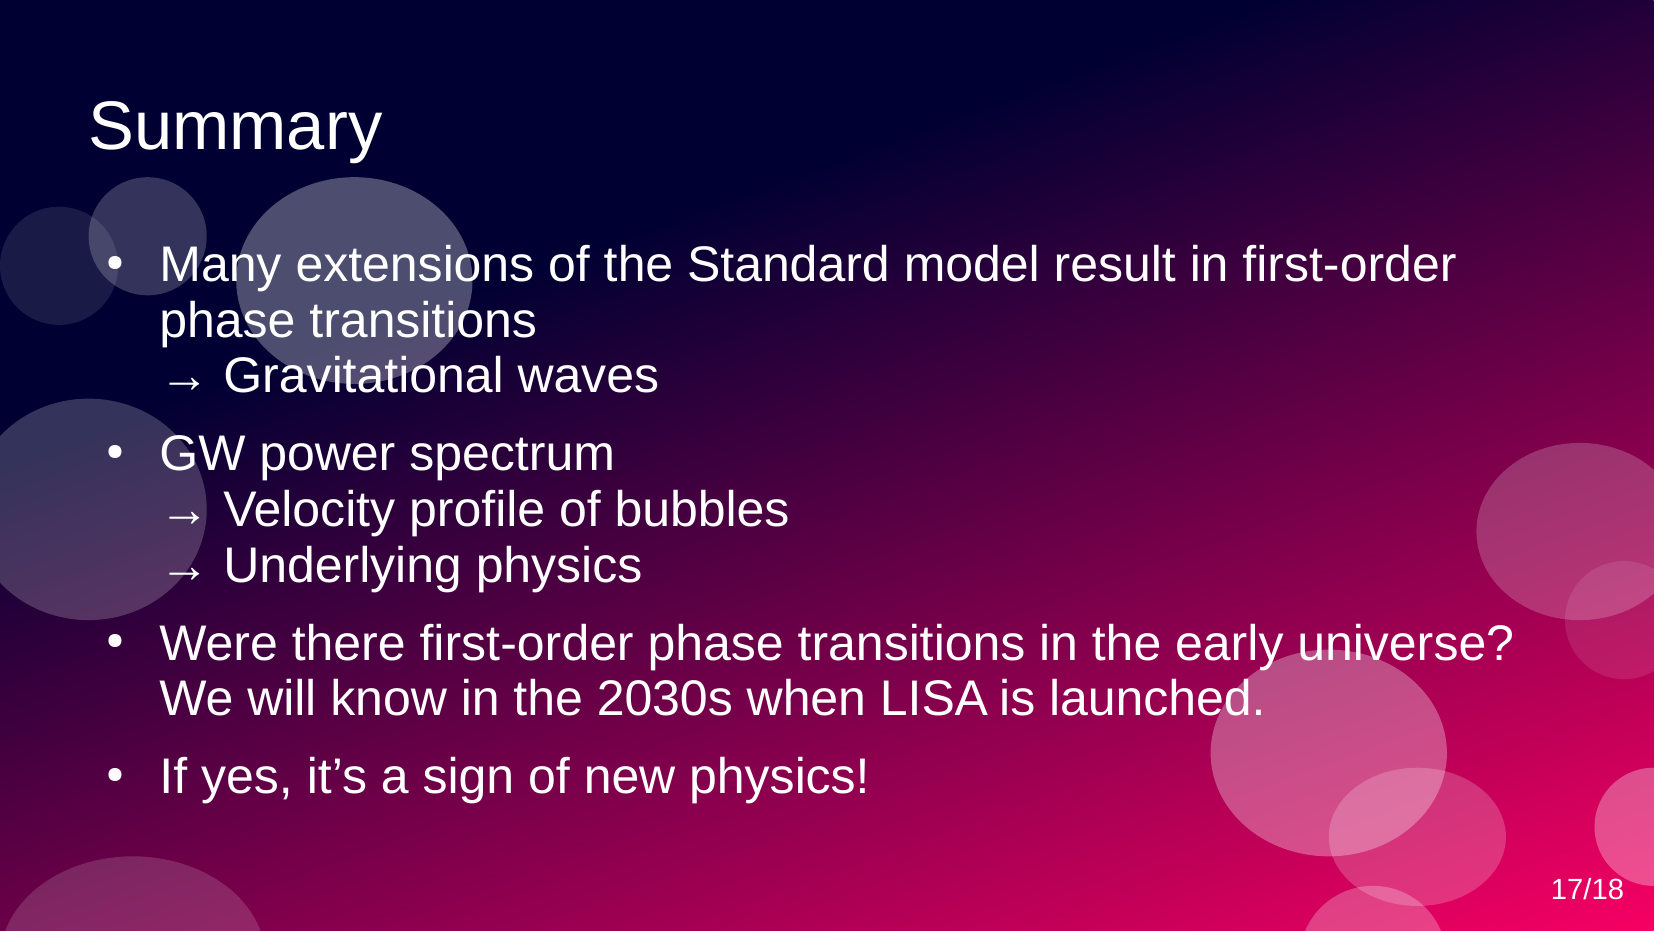

# Summary
Many extensions of the Standard model result in first-order phase transitions
→ Gravitational waves
GW power spectrum
→ Velocity profile of bubbles
→ Underlying physics
Were there first-order phase transitions in the early universe?We will know in the 2030s when LISA is launched.
If yes, it’s a sign of new physics!
17